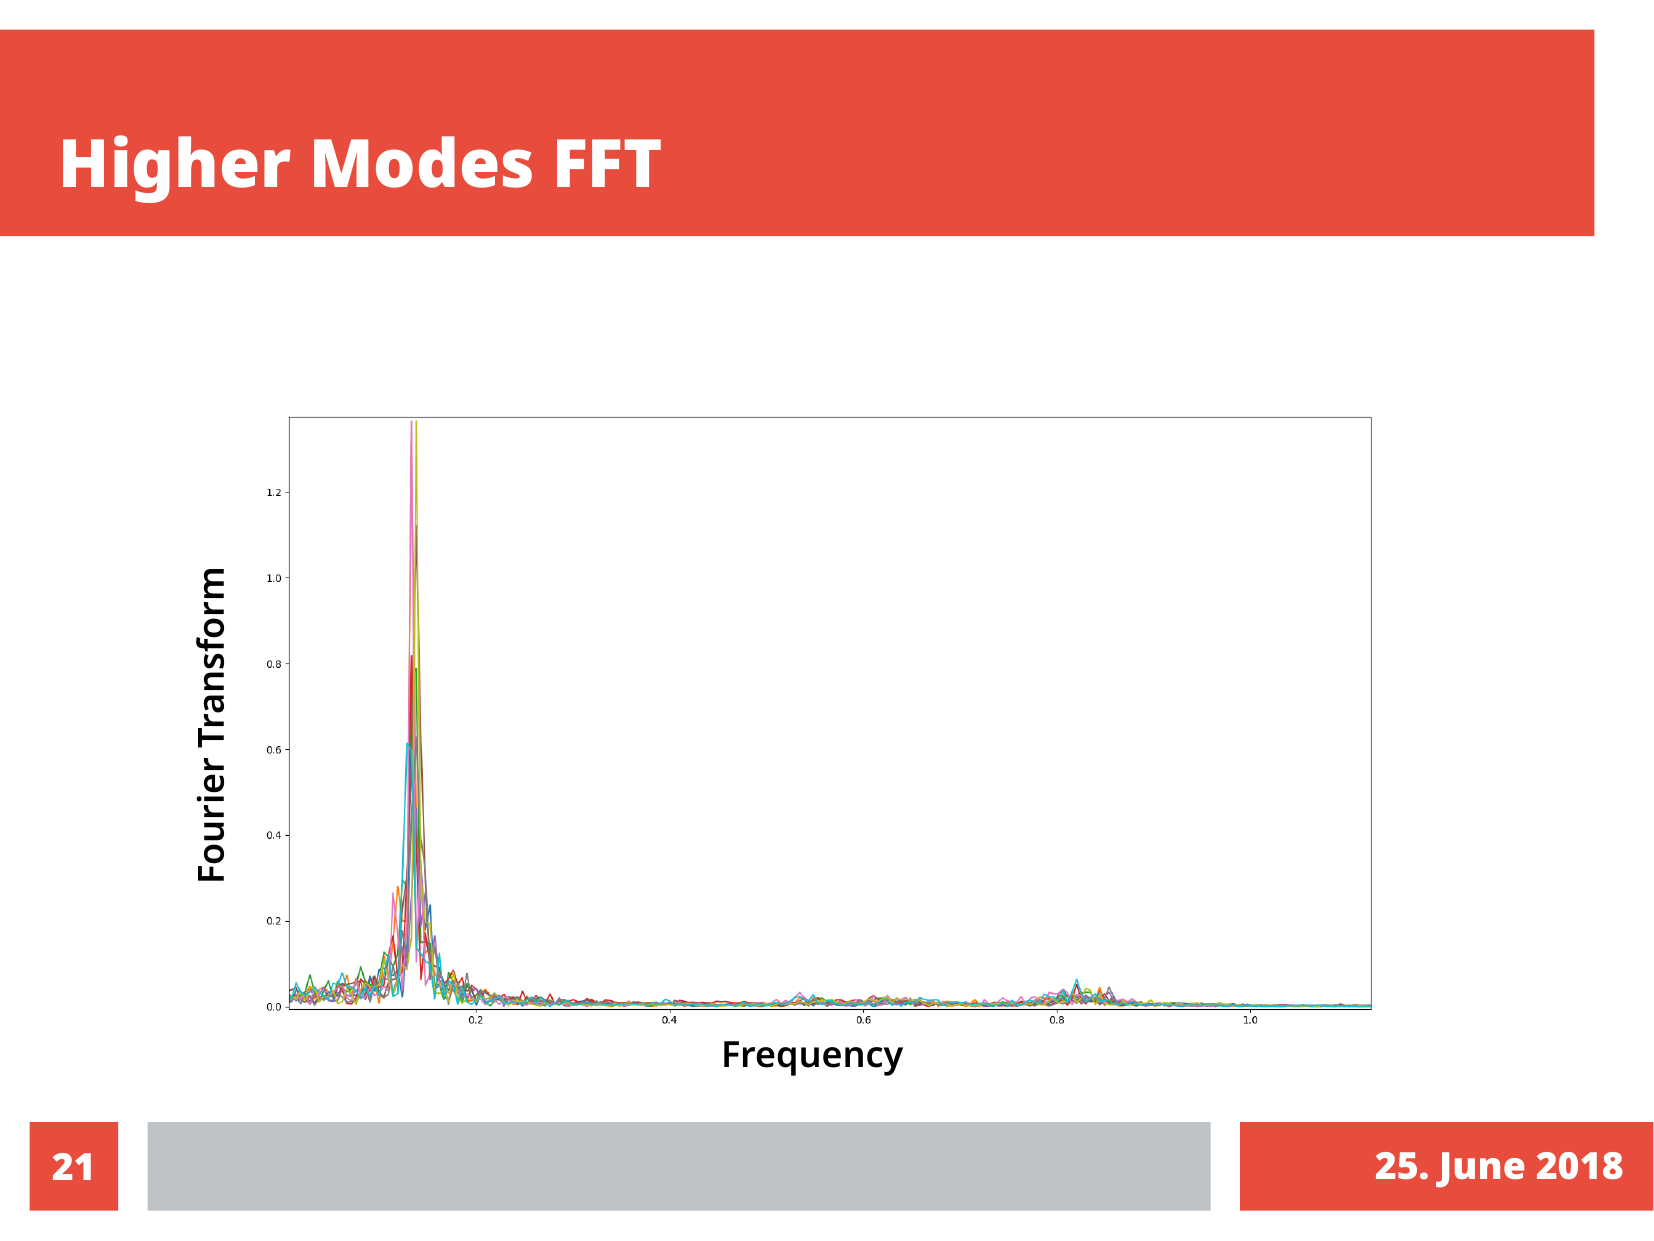

# Higher Modes FFT
Fourier Transform
Frequency
21
25. June 2018